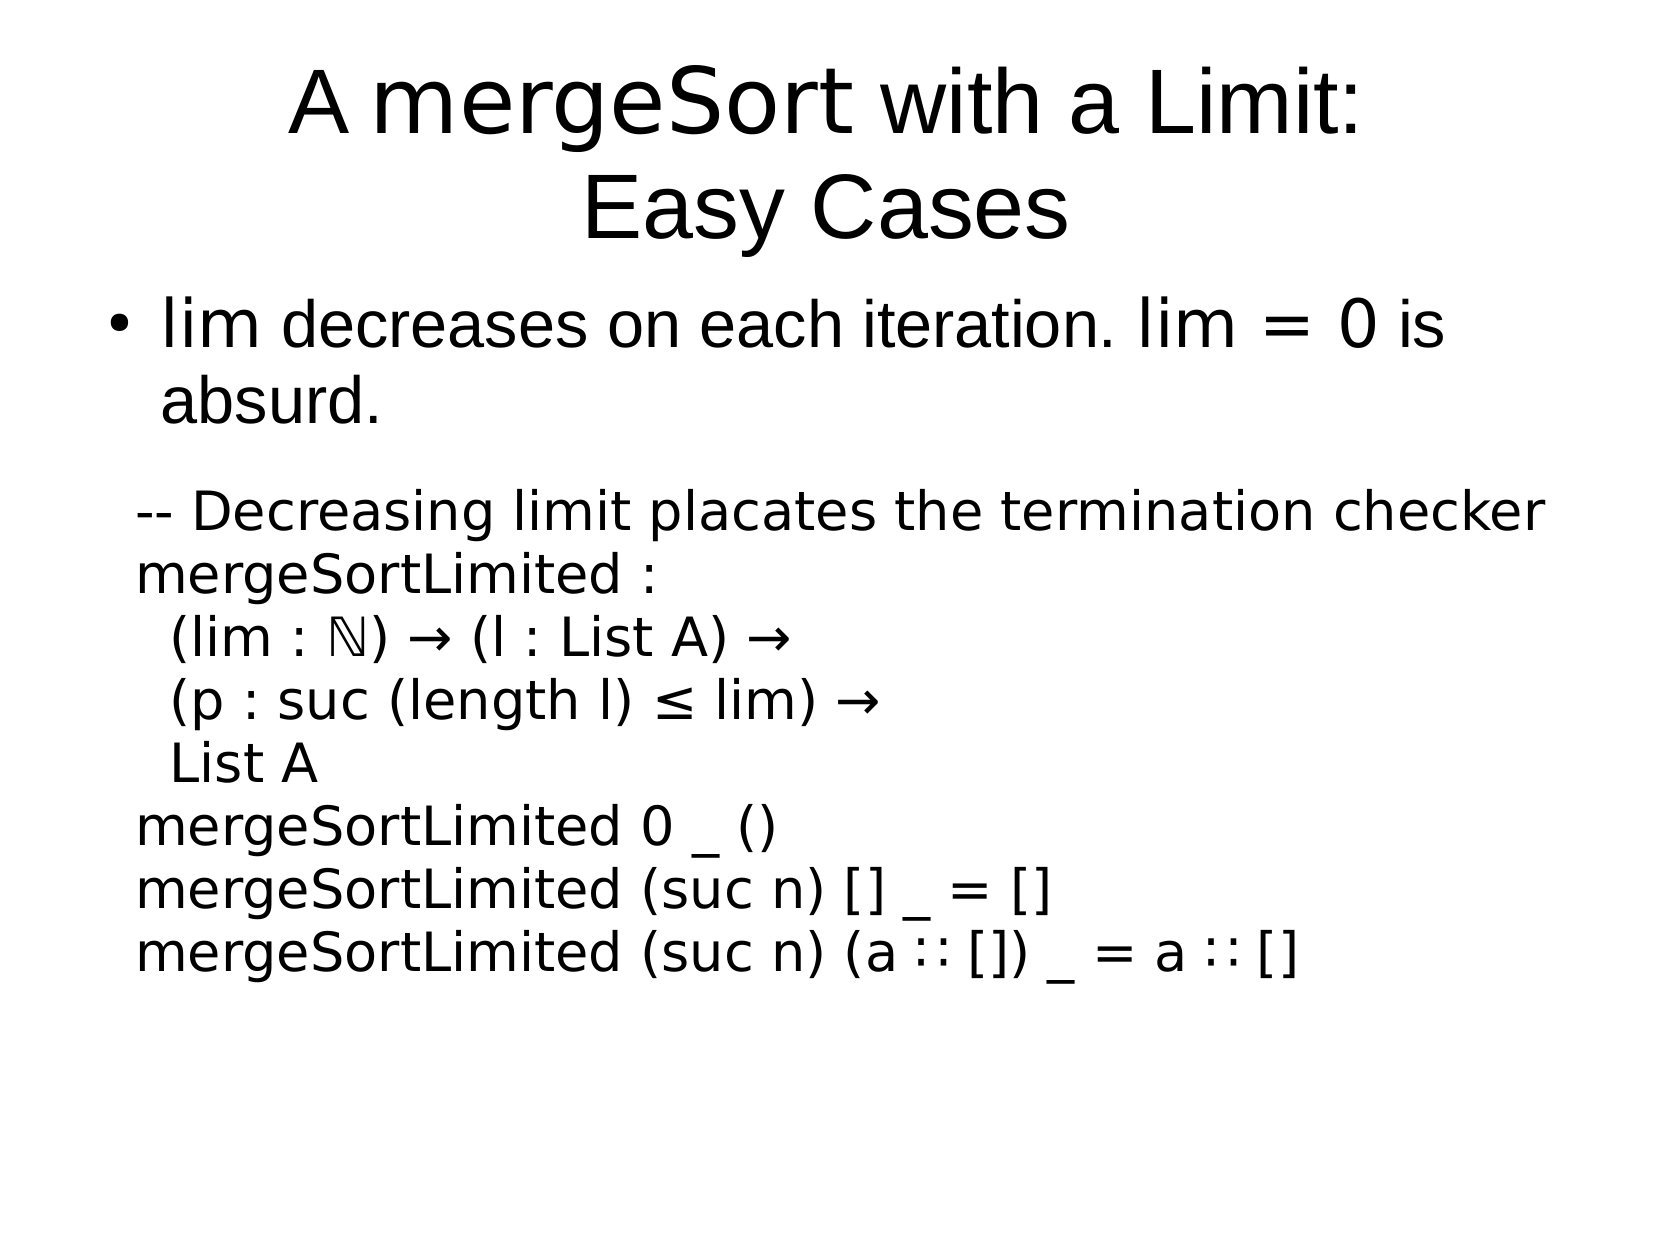

# A mergeSort with a Limit: Easy Cases
lim decreases on each iteration. lim = 0 is absurd.
-- Decreasing limit placates the termination checker
mergeSortLimited :
 (lim : ℕ) → (l : List A) →
 (p : suc (length l) ≤ lim) →
 List A
mergeSortLimited 0 _ ()
mergeSortLimited (suc n) [] _ = []
mergeSortLimited (suc n) (a ∷ []) _ = a ∷ []